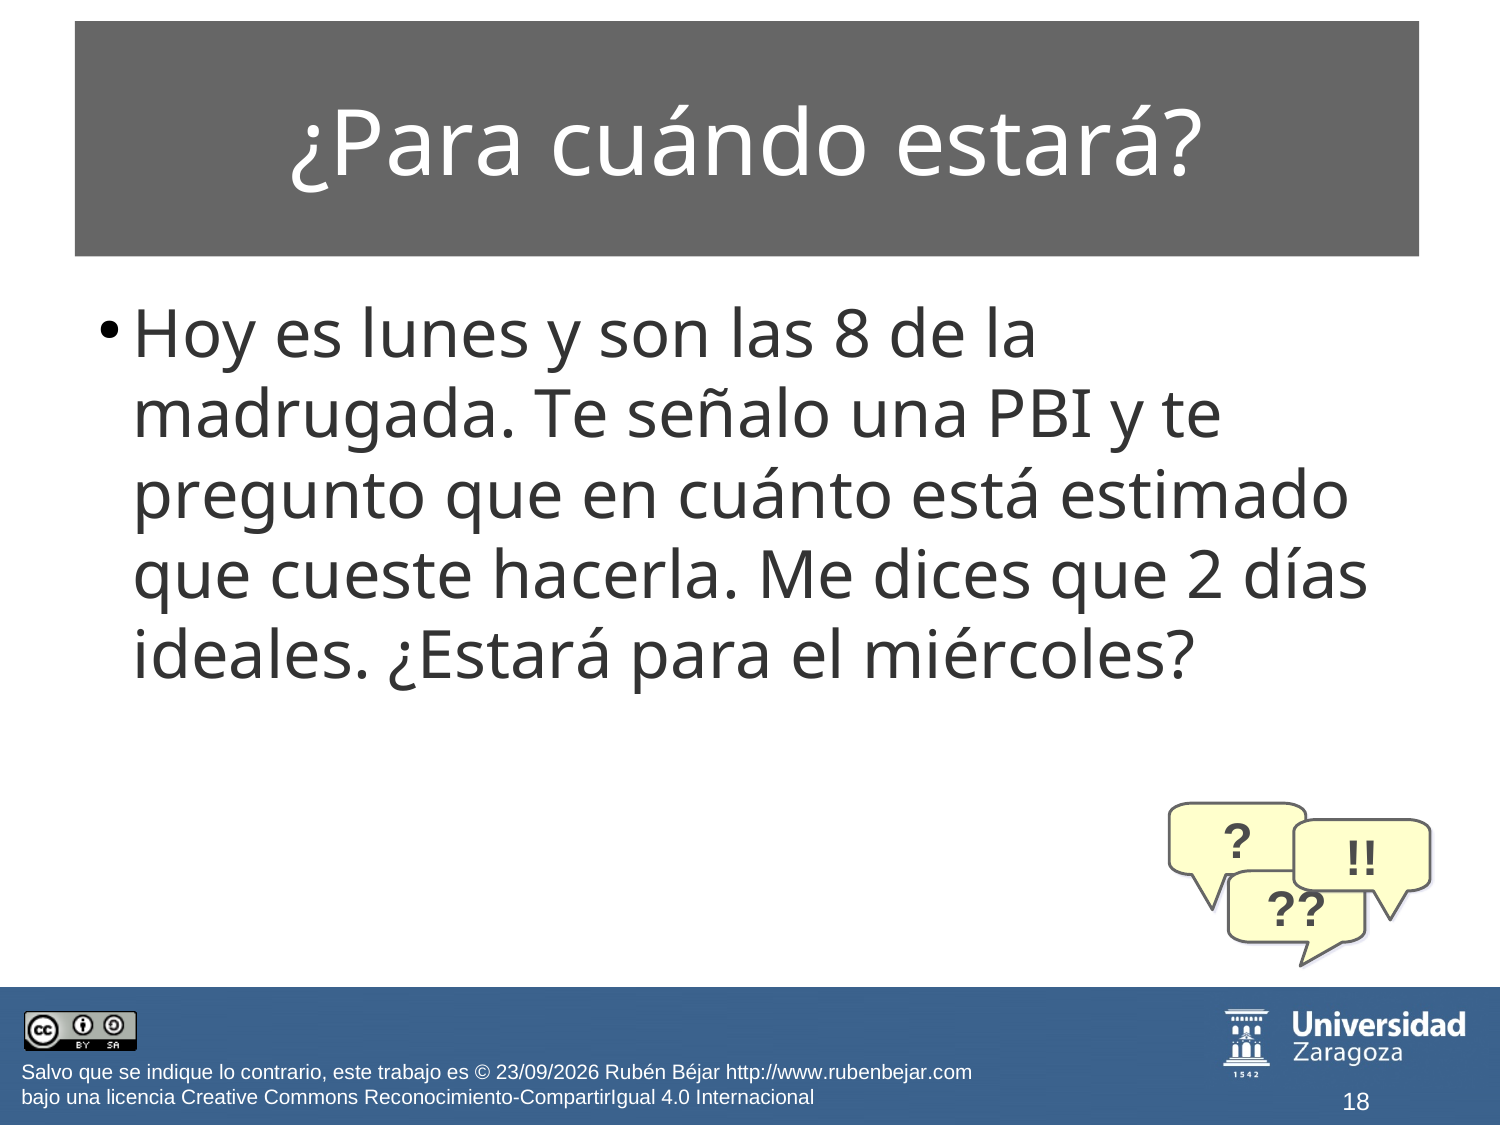

# ¿Para cuándo estará?
Hoy es lunes y son las 8 de la madrugada. Te señalo una PBI y te pregunto que en cuánto está estimado que cueste hacerla. Me dices que 2 días ideales. ¿Estará para el miércoles?
?
!!
??